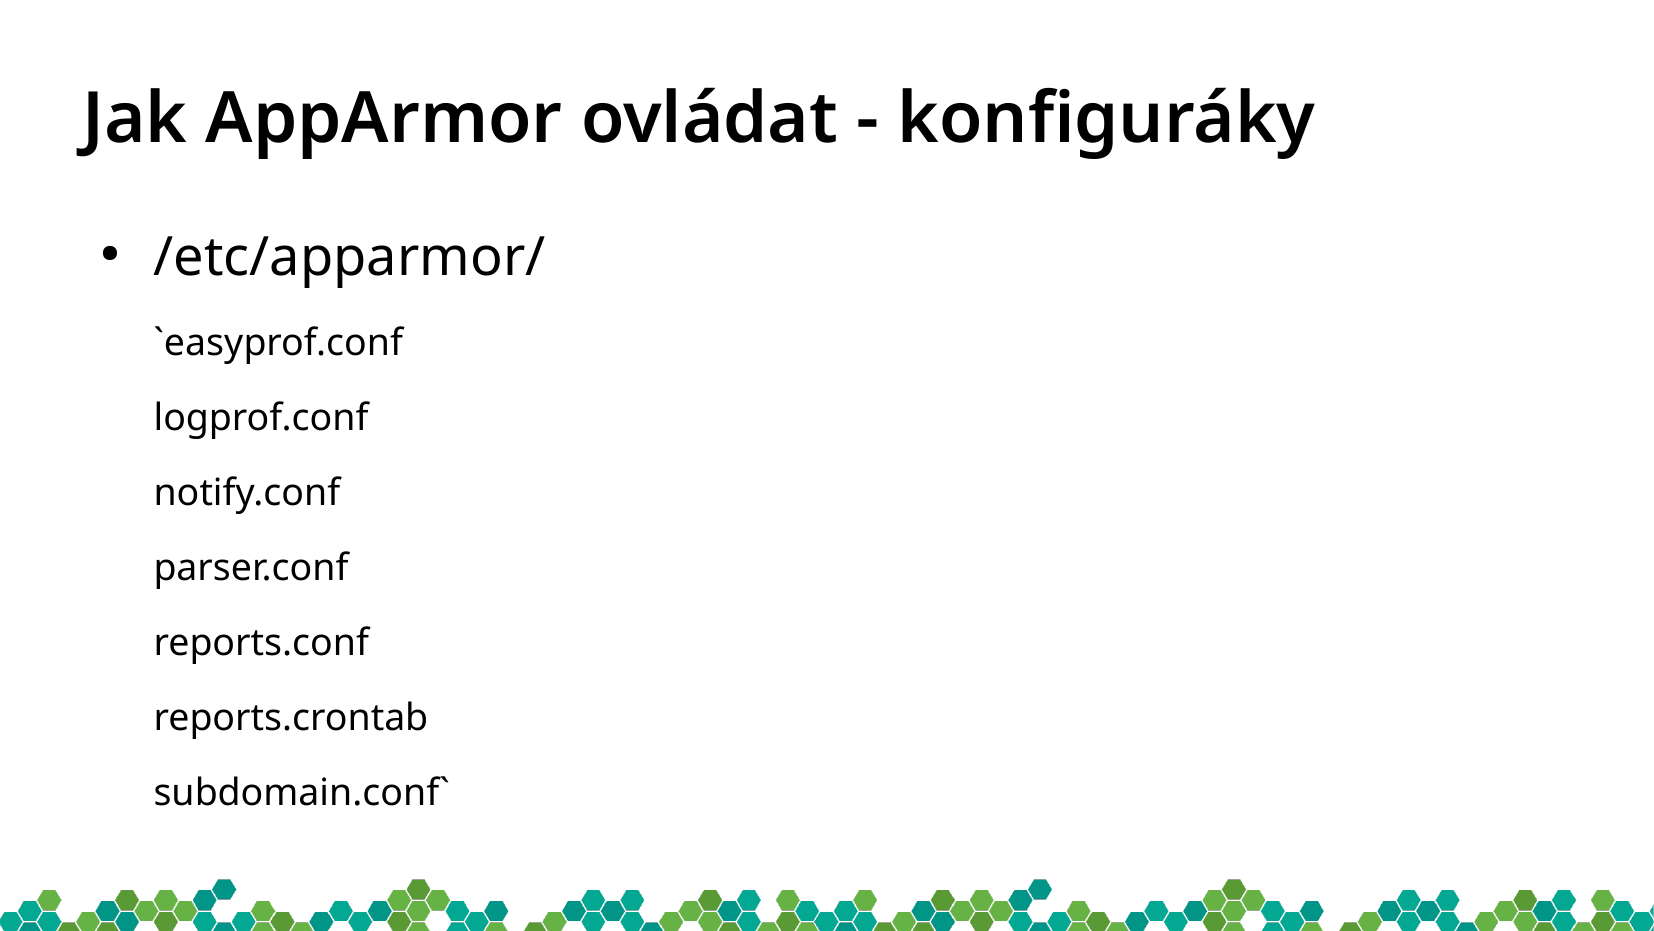

# Jak AppArmor ovládat - konfiguráky
/etc/apparmor/
`easyprof.conf
logprof.conf
notify.conf
parser.conf
reports.conf
reports.crontab
subdomain.conf`